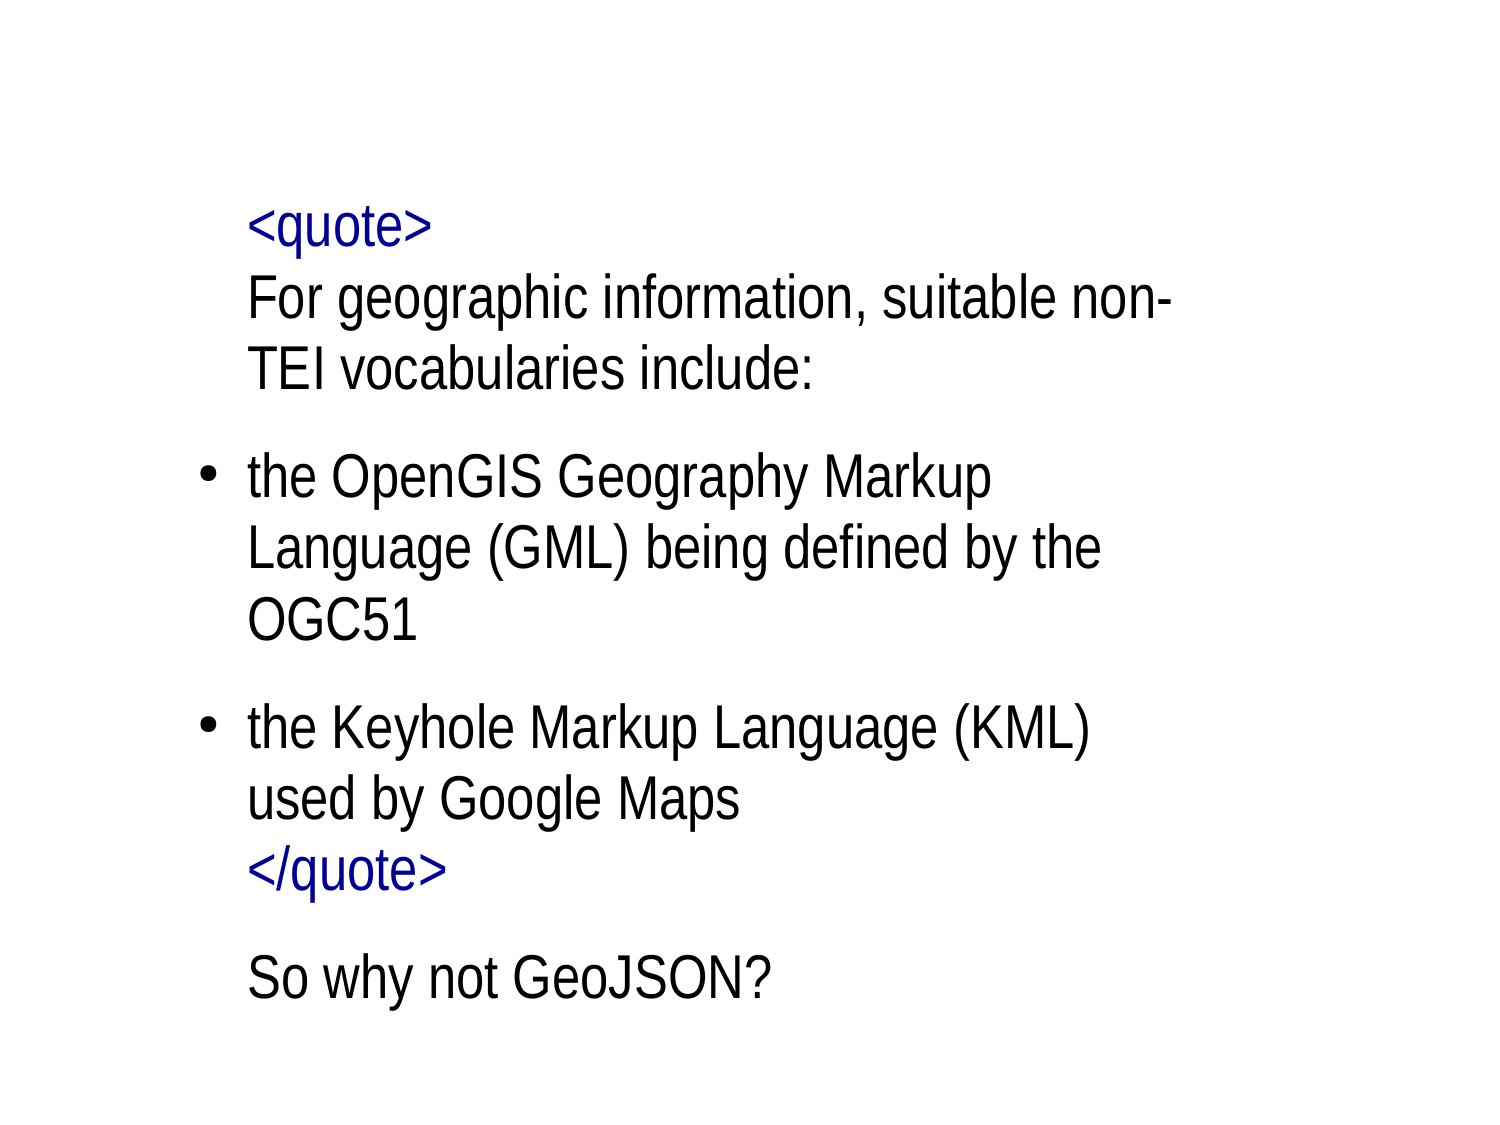

# <quote> For geographic information, suitable non-TEI vocabularies include:
the OpenGIS Geography Markup Language (GML) being defined by the OGC51
the Keyhole Markup Language (KML) used by Google Maps
</quote>
So why not GeoJSON?